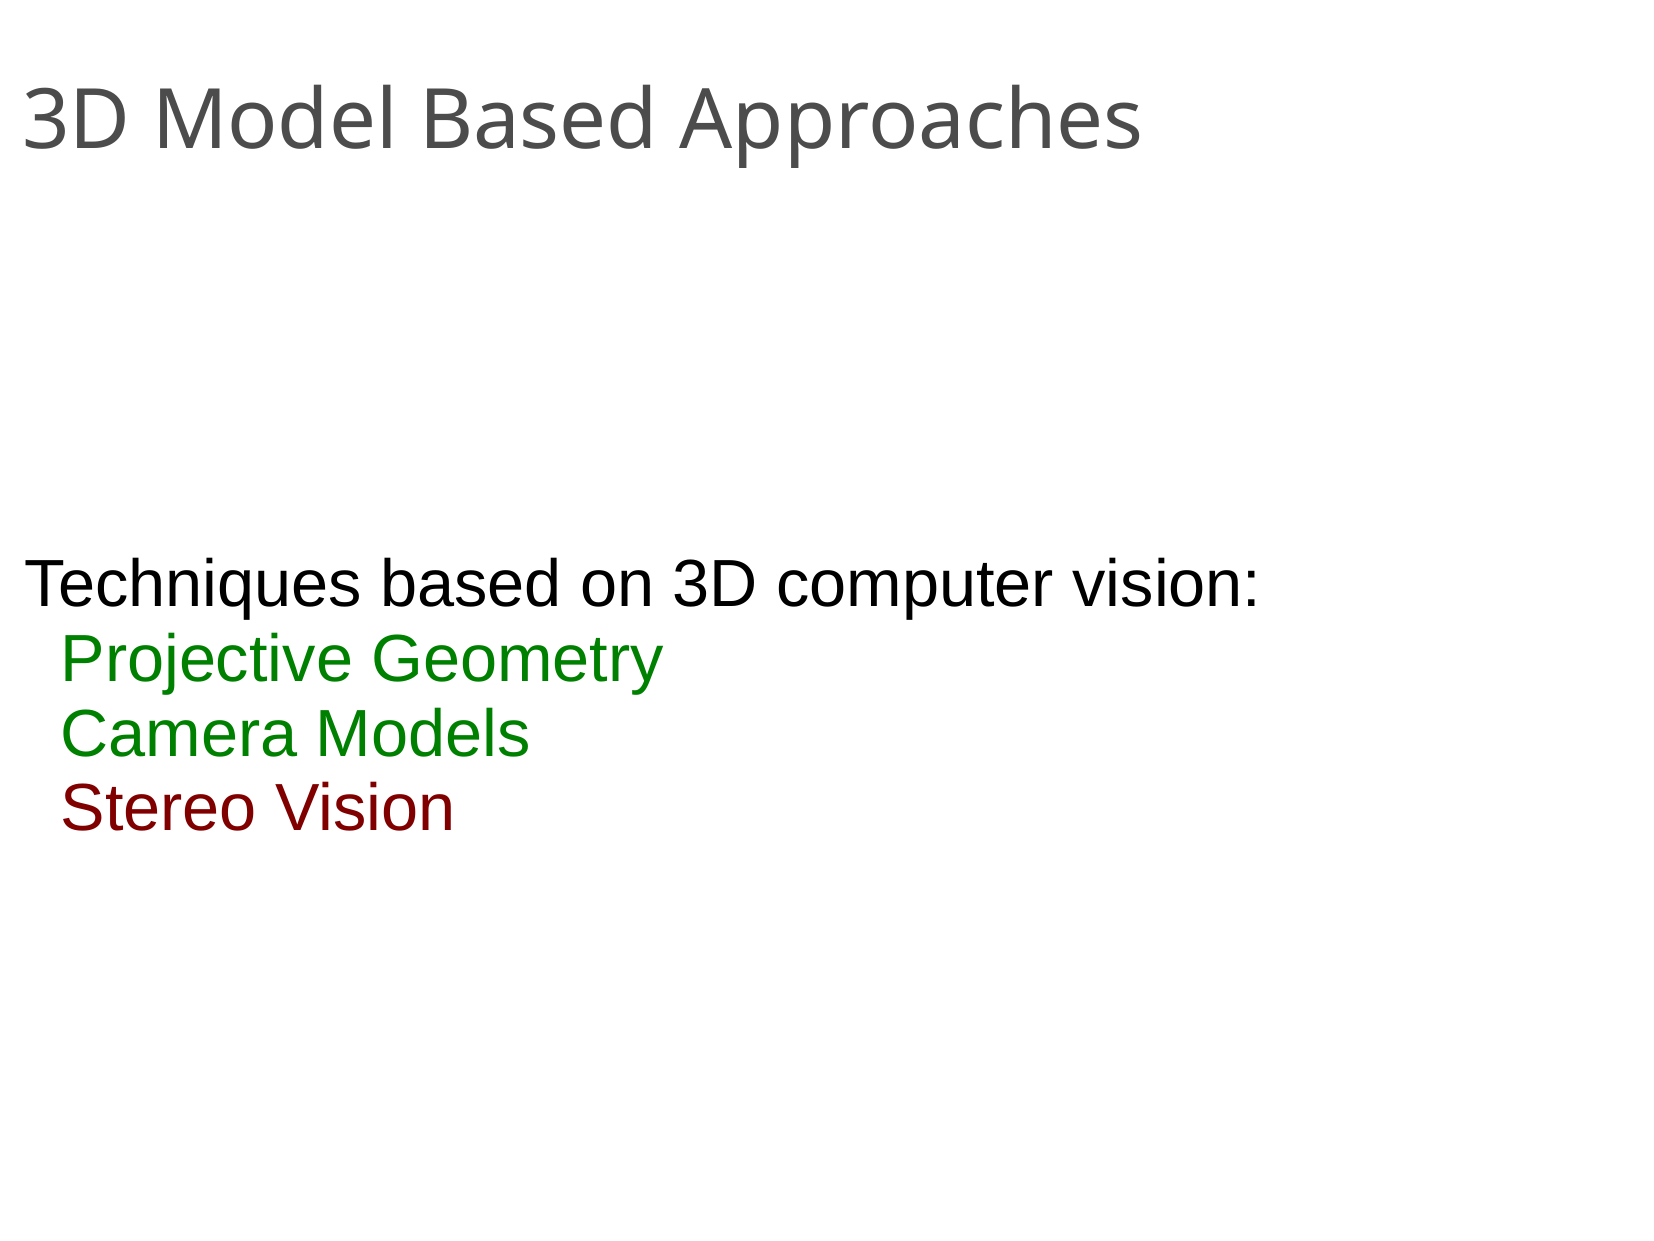

# 3D Model Based Approaches
Techniques based on 3D computer vision:
Projective Geometry
Camera Models
Stereo Vision